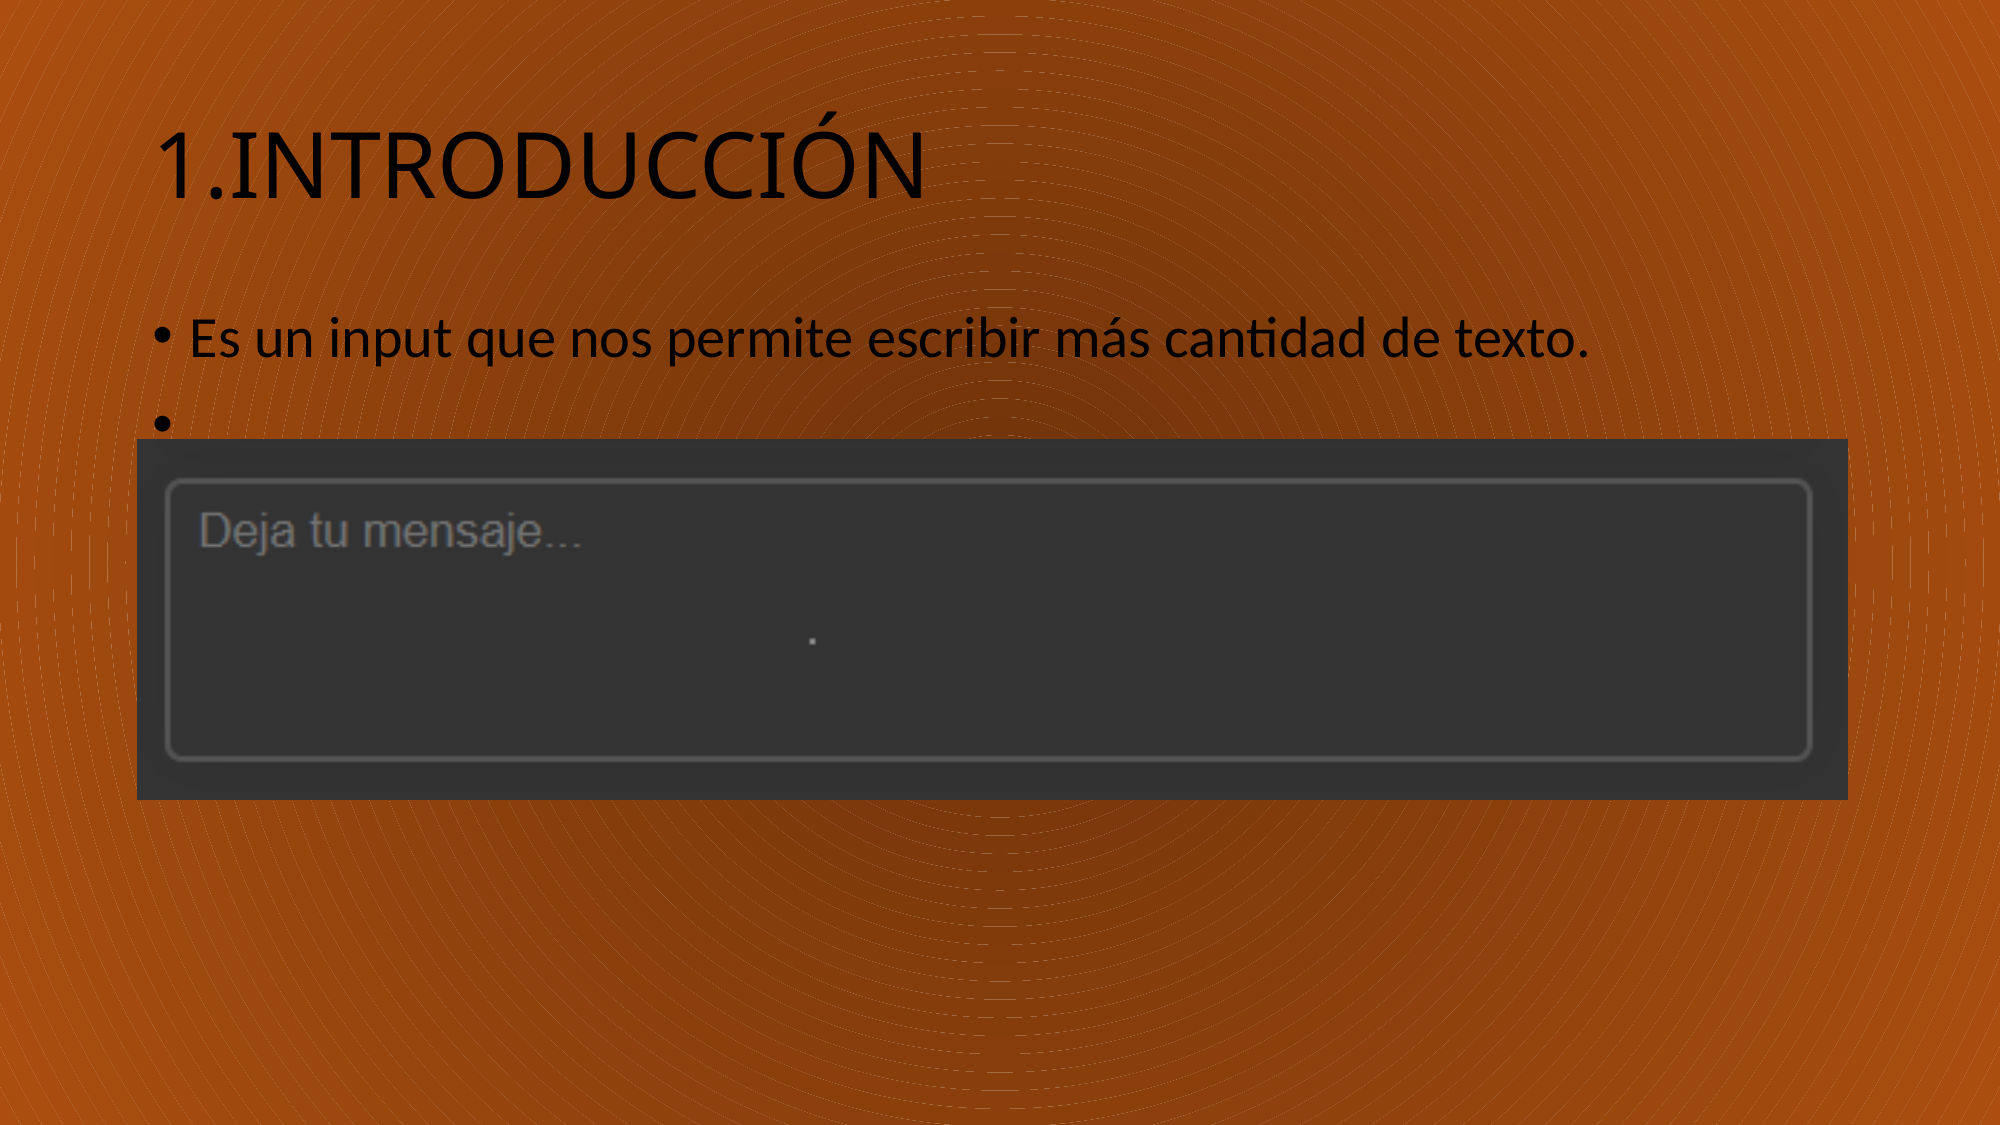

# 1.INTRODUCCIÓN
Es un input que nos permite escribir más cantidad de texto.